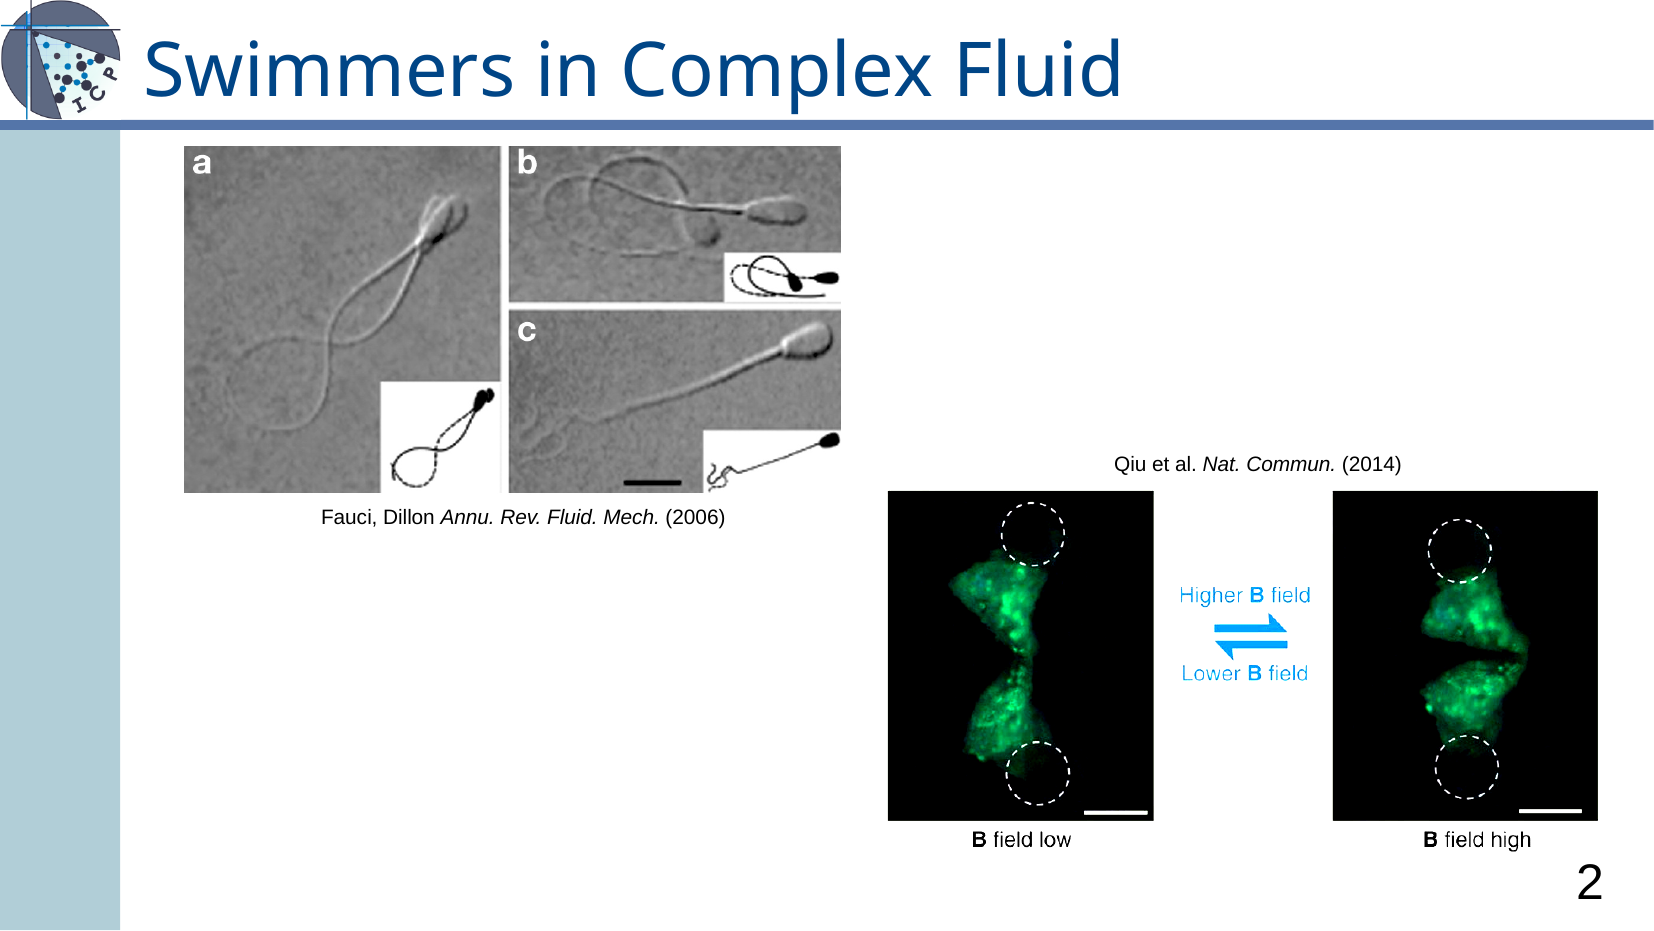

# Swimmers in Complex Fluid
Qiu et al. Nat. Commun. (2014)
Fauci, Dillon Annu. Rev. Fluid. Mech. (2006)
2